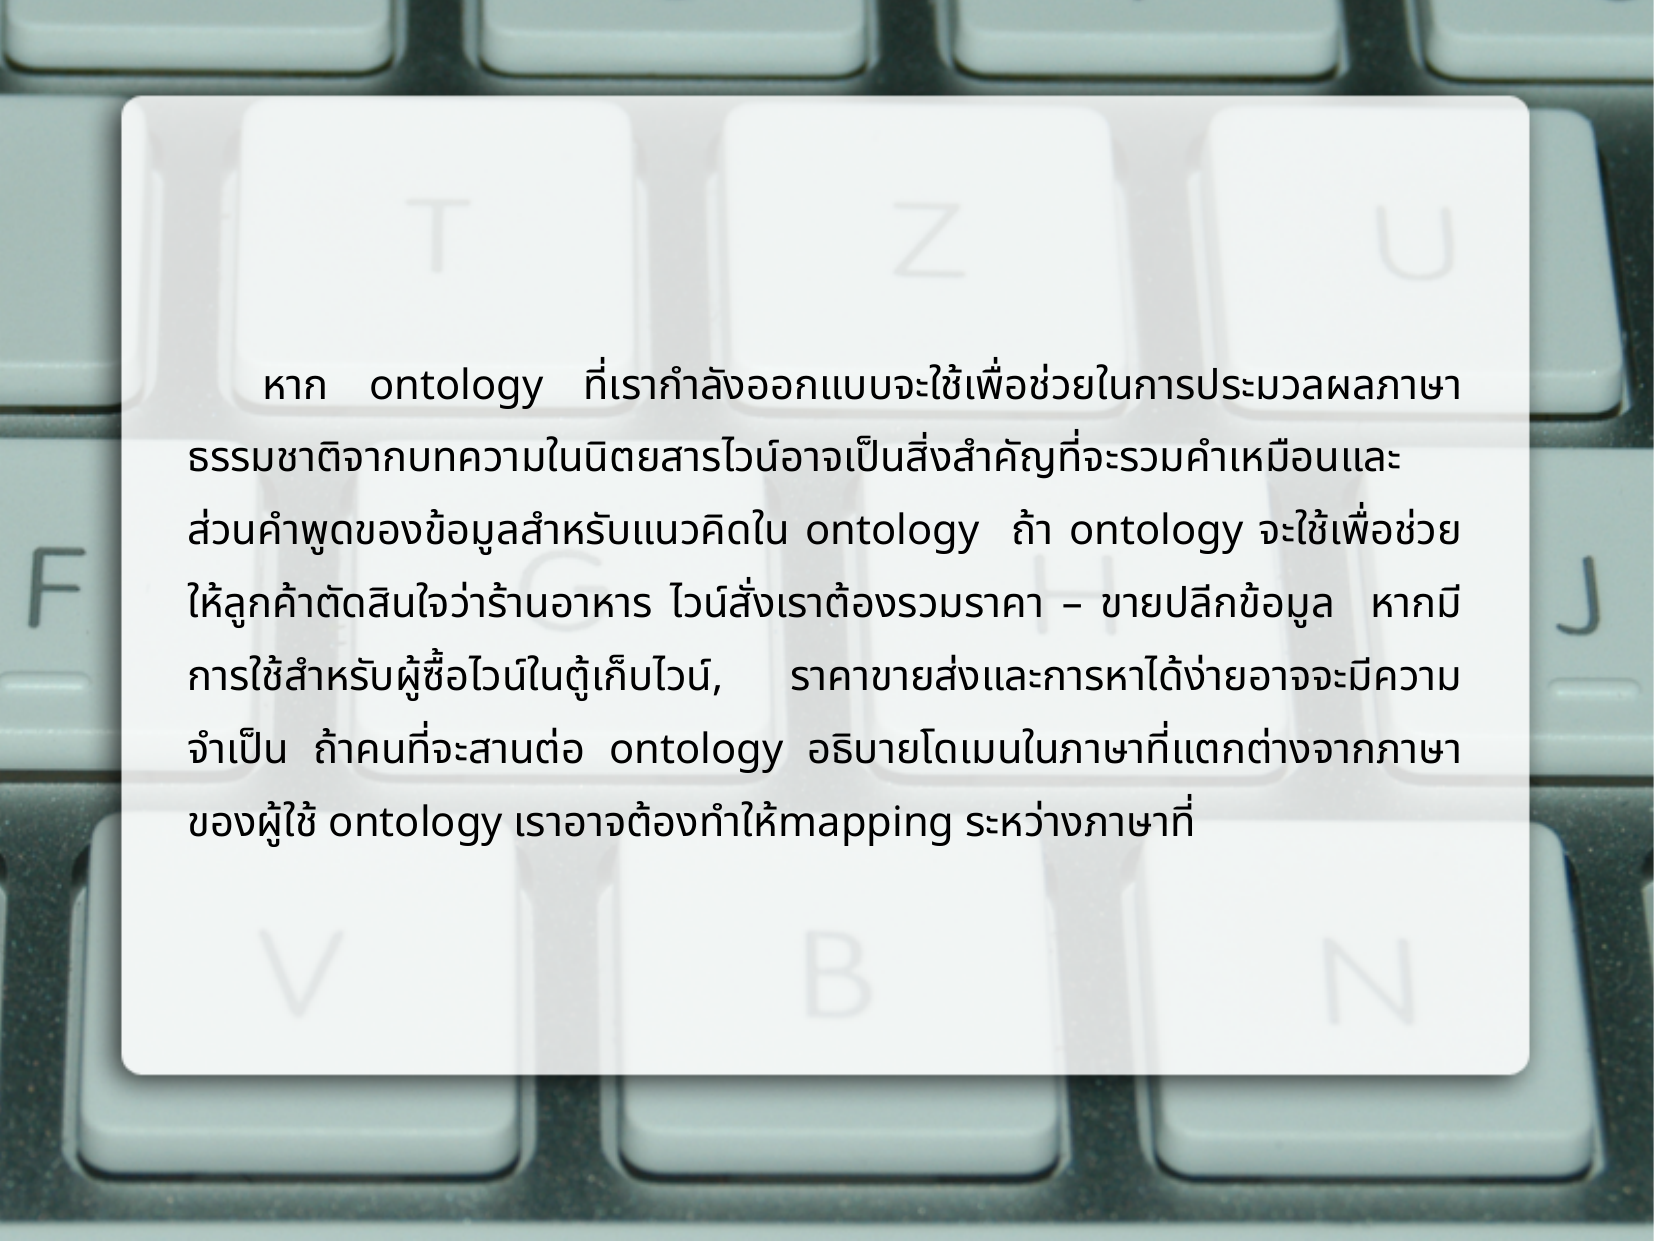

#
	หาก ontology ที่เรากำลังออกแบบจะใช้เพื่อช่วยในการประมวลผลภาษาธรรมชาติจากบทความในนิตยสารไวน์อาจเป็นสิ่งสำคัญที่จะรวมคำเหมือนและส่วนคำพูดของข้อมูลสำหรับแนวคิดใน ontology ถ้า ontology จะใช้เพื่อช่วยให้ลูกค้าตัดสินใจว่าร้านอาหาร ไวน์สั่งเราต้องรวมราคา – ขายปลีกข้อมูล หากมีการใช้สำหรับผู้ซื้อไวน์ในตู้เก็บไวน์, ราคาขายส่งและการหาได้ง่ายอาจจะมีความจำเป็น ถ้าคนที่จะสานต่อ ontology อธิบายโดเมนในภาษาที่แตกต่างจากภาษาของผู้ใช้ ontology เราอาจต้องทำให้mapping ระหว่างภาษาที่